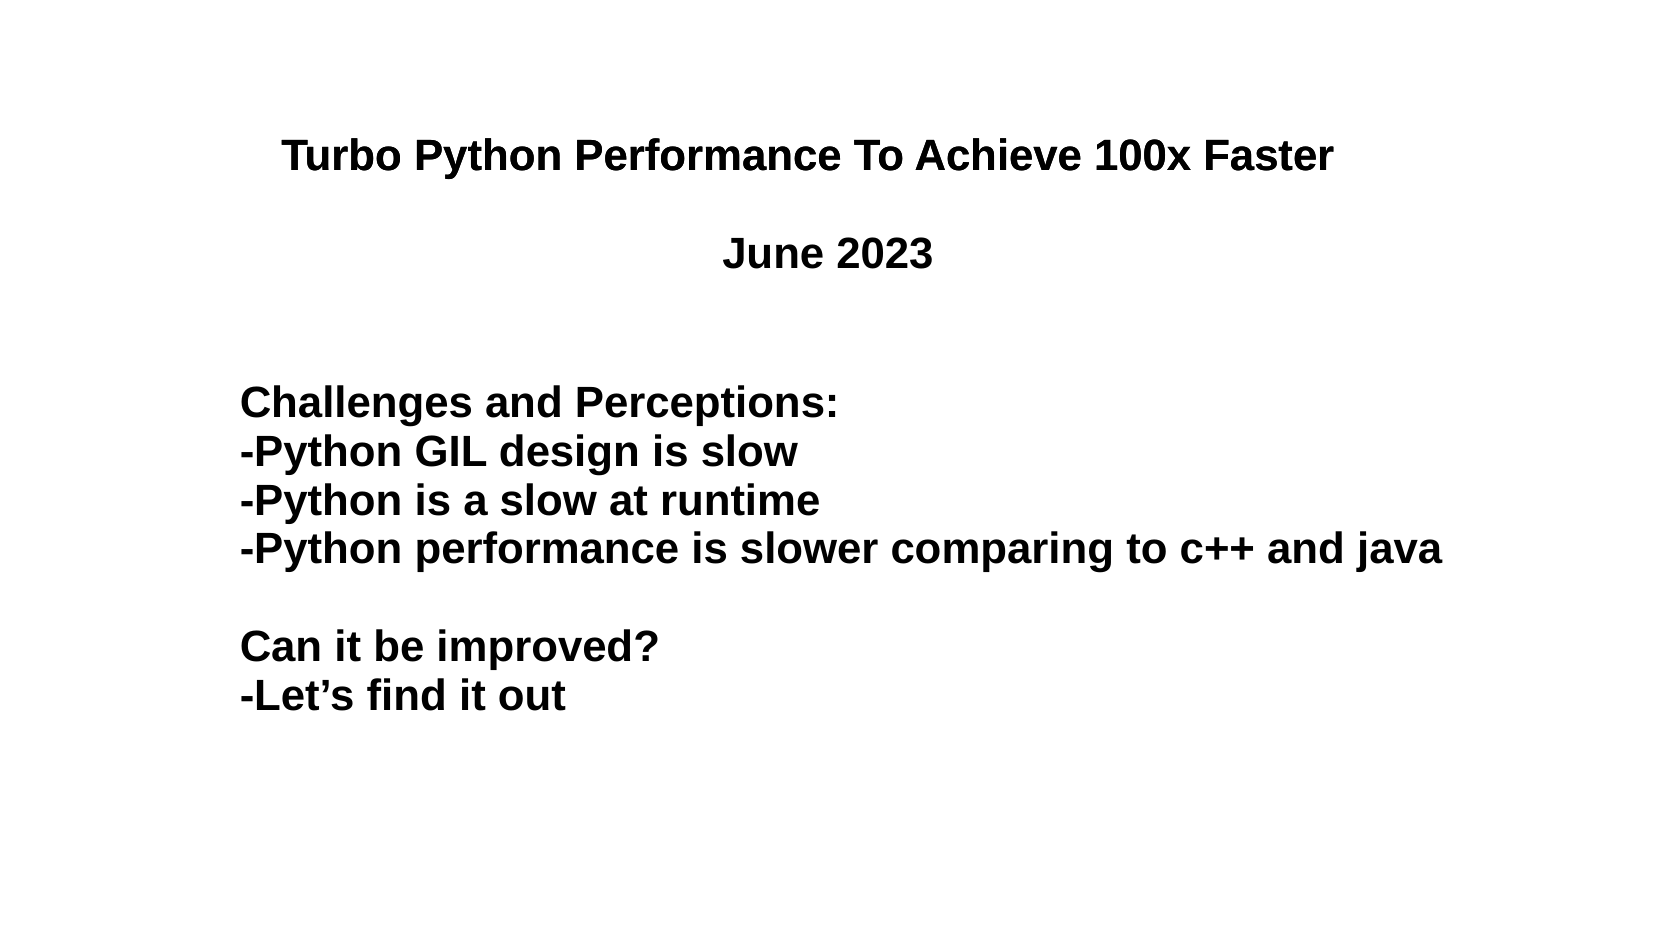

Turbo Python Performance To Achieve 100x Faster
Turbo Python Performance To Achieve 100x Faster
 June 2023
Challenges and Perceptions:
-Python GIL design is slow
-Python is a slow at runtime
-Python performance is slower comparing to c++ and java
Can it be improved?
-Let’s find it out